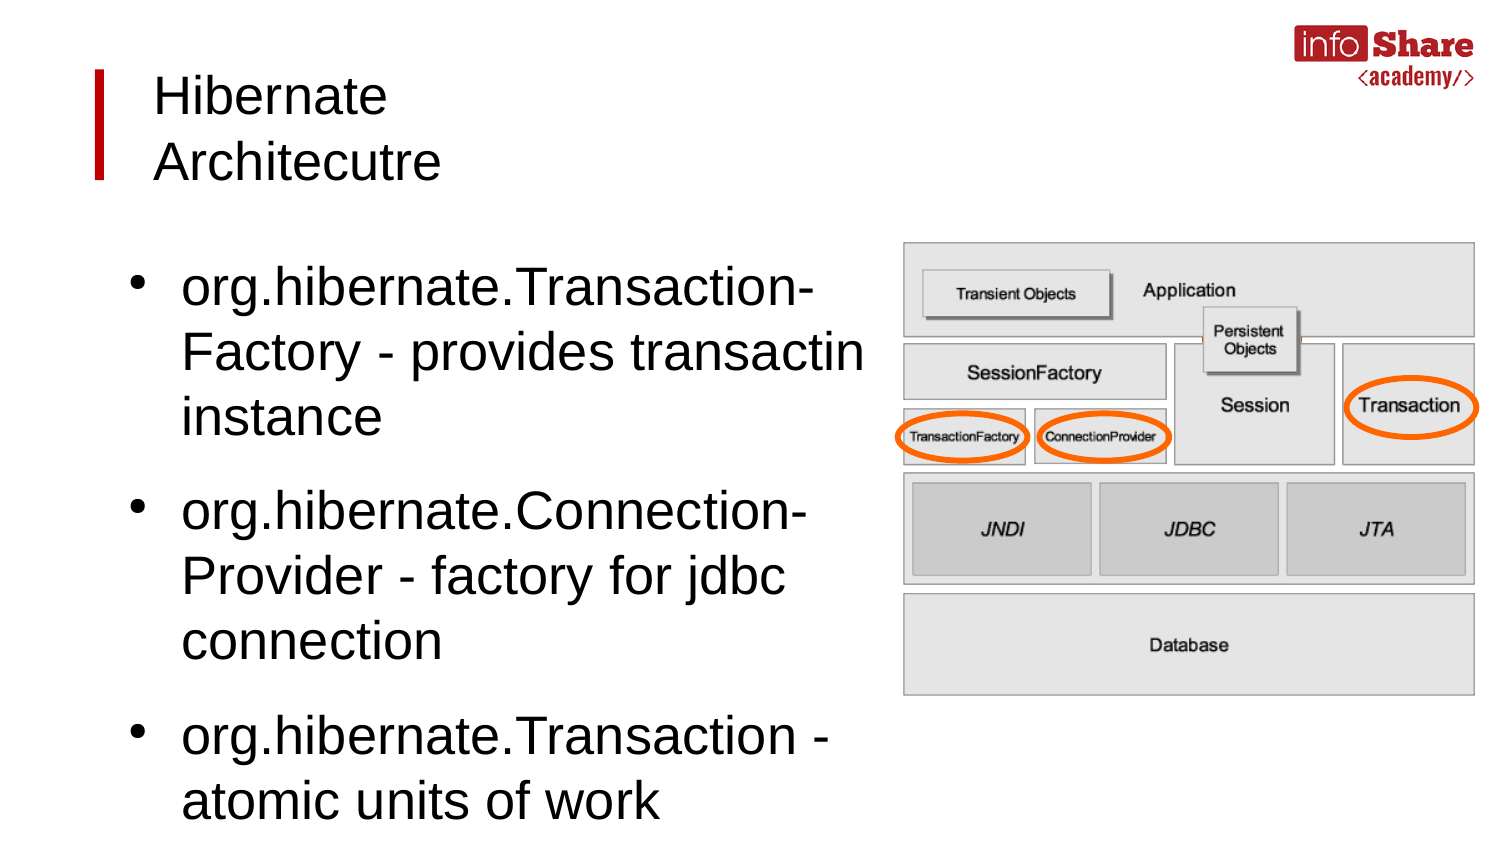

# Hibernate Architecutre
org.hibernate.Transaction-Factory - provides transactin instance
org.hibernate.Connection-Provider - factory for jdbc connection
org.hibernate.Transaction - atomic units of work